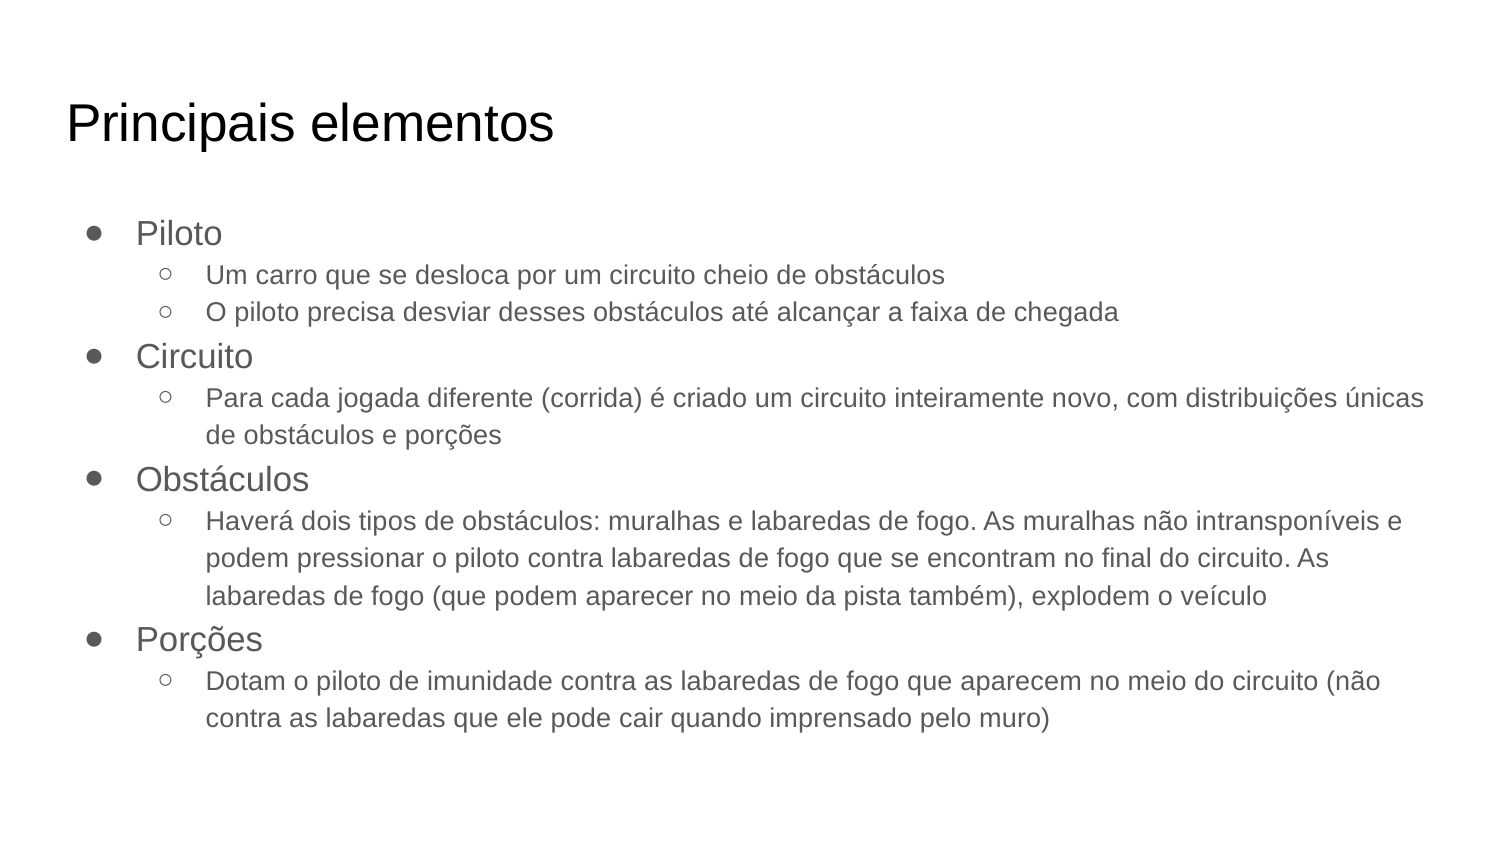

# Principais elementos
Piloto
Um carro que se desloca por um circuito cheio de obstáculos
O piloto precisa desviar desses obstáculos até alcançar a faixa de chegada
Circuito
Para cada jogada diferente (corrida) é criado um circuito inteiramente novo, com distribuições únicas de obstáculos e porções
Obstáculos
Haverá dois tipos de obstáculos: muralhas e labaredas de fogo. As muralhas não intransponíveis e podem pressionar o piloto contra labaredas de fogo que se encontram no final do circuito. As labaredas de fogo (que podem aparecer no meio da pista também), explodem o veículo
Porções
Dotam o piloto de imunidade contra as labaredas de fogo que aparecem no meio do circuito (não contra as labaredas que ele pode cair quando imprensado pelo muro)